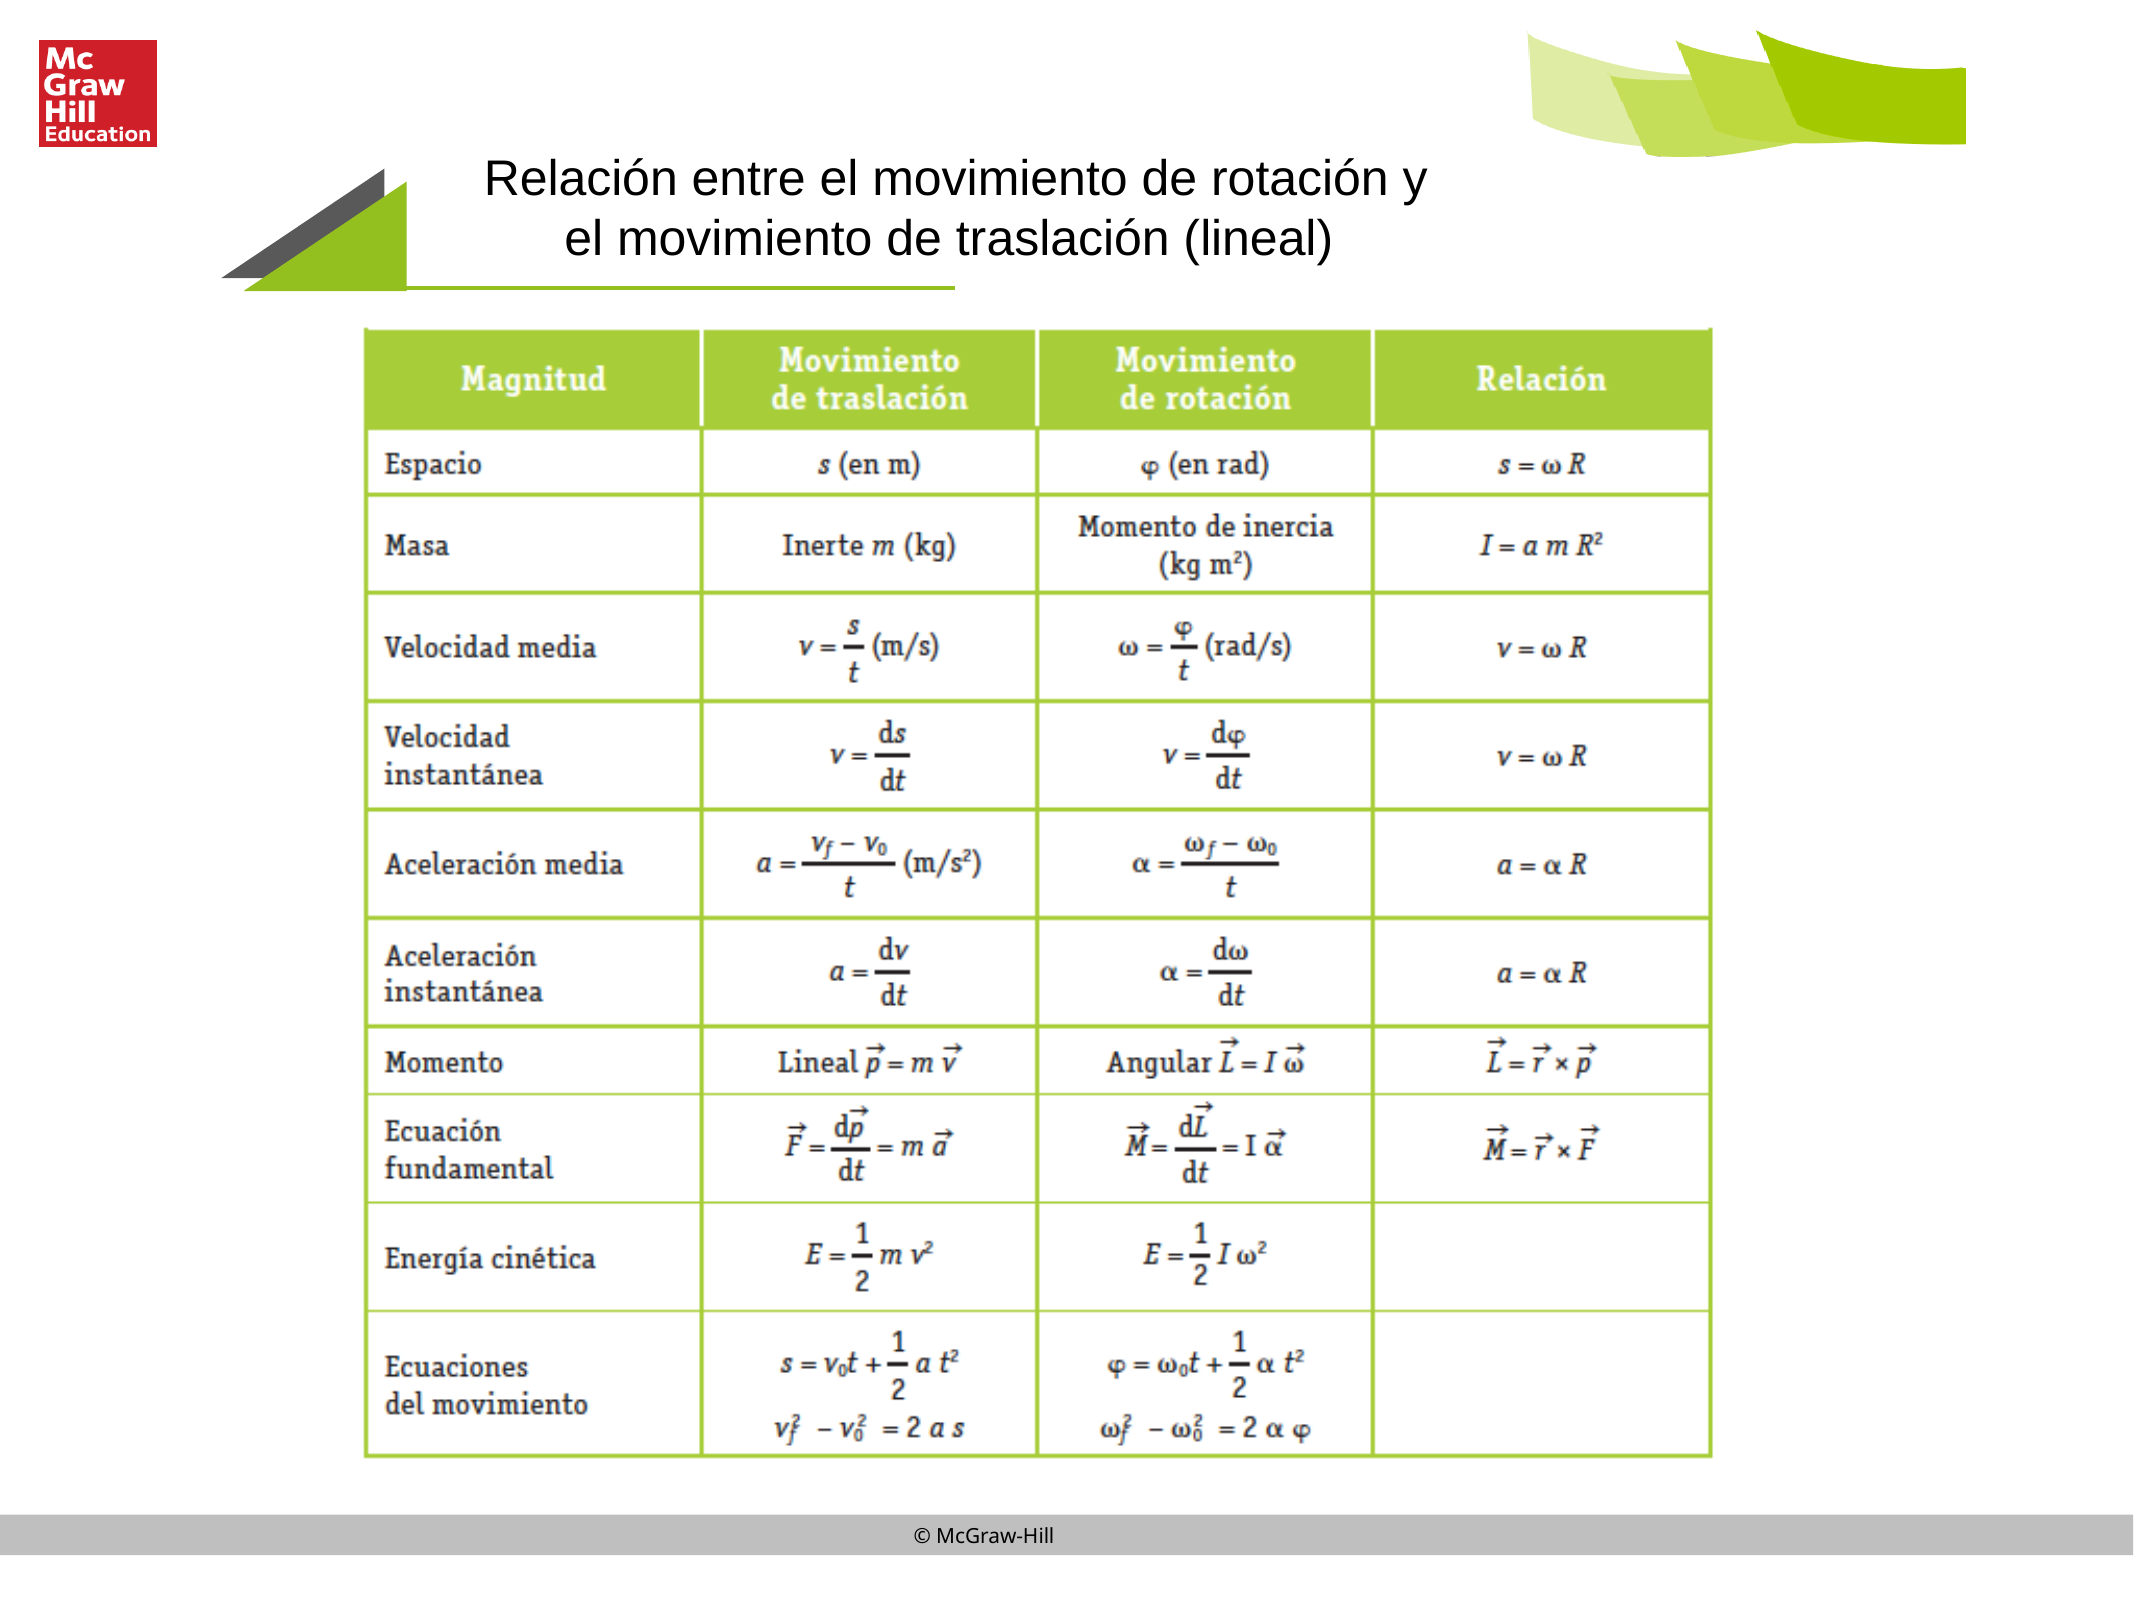

Relación entre el movimiento de rotación y el movimiento de traslación (lineal)
© McGraw-Hill